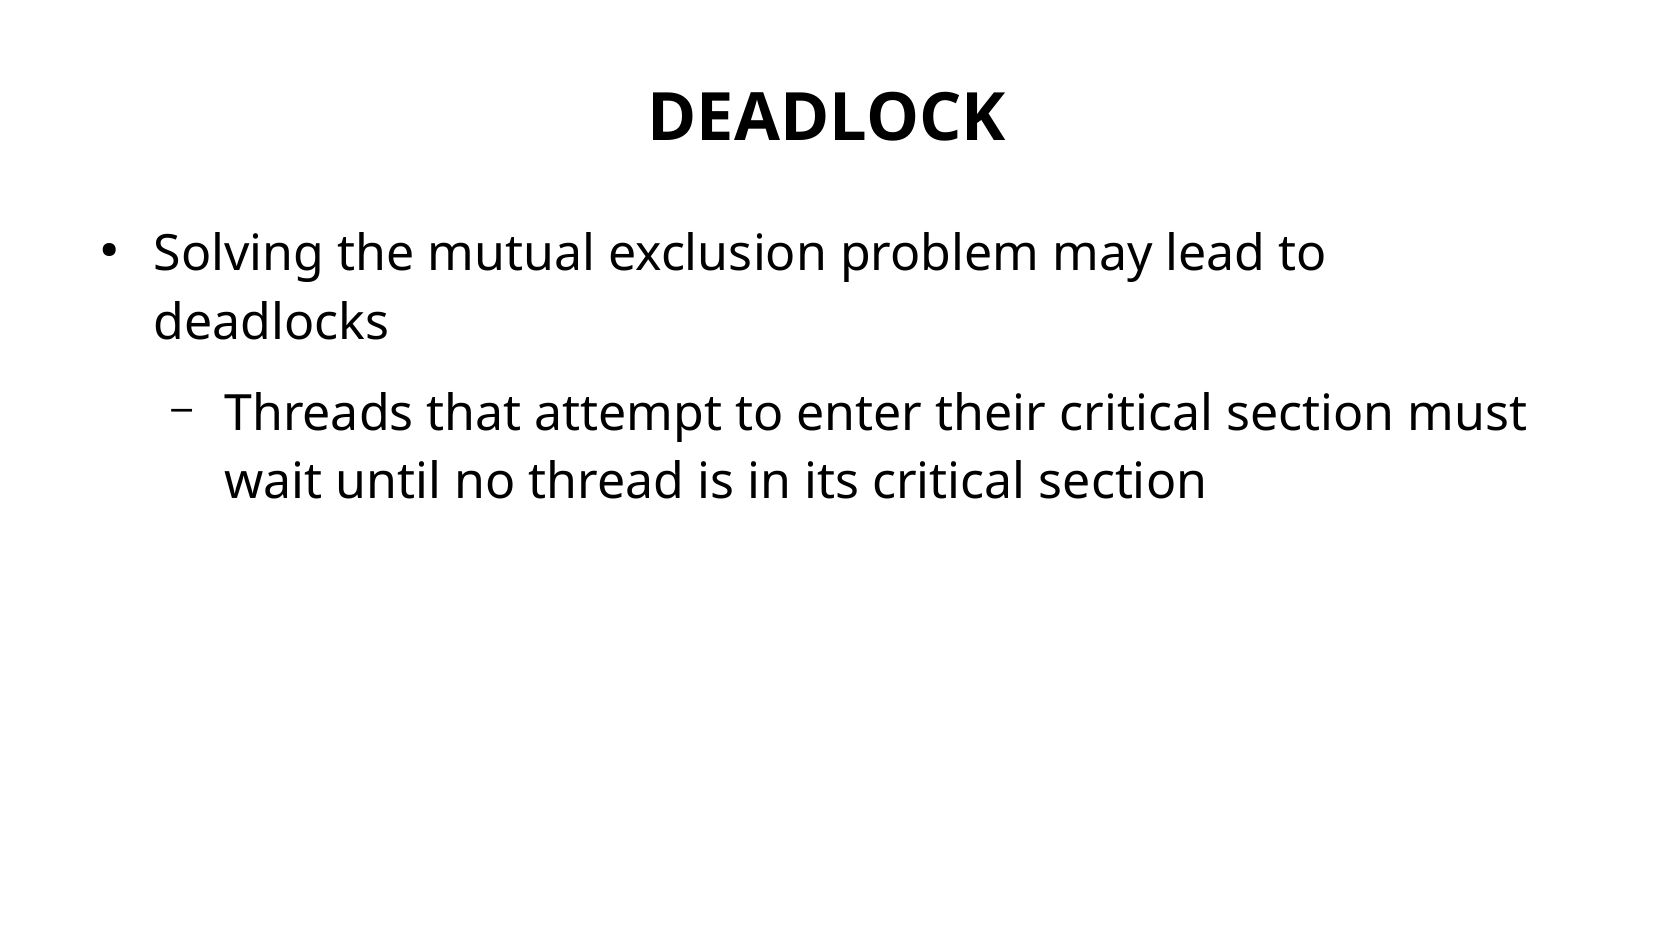

# DEADLOCK
Solving the mutual exclusion problem may lead to deadlocks
Threads that attempt to enter their critical section must wait until no thread is in its critical section